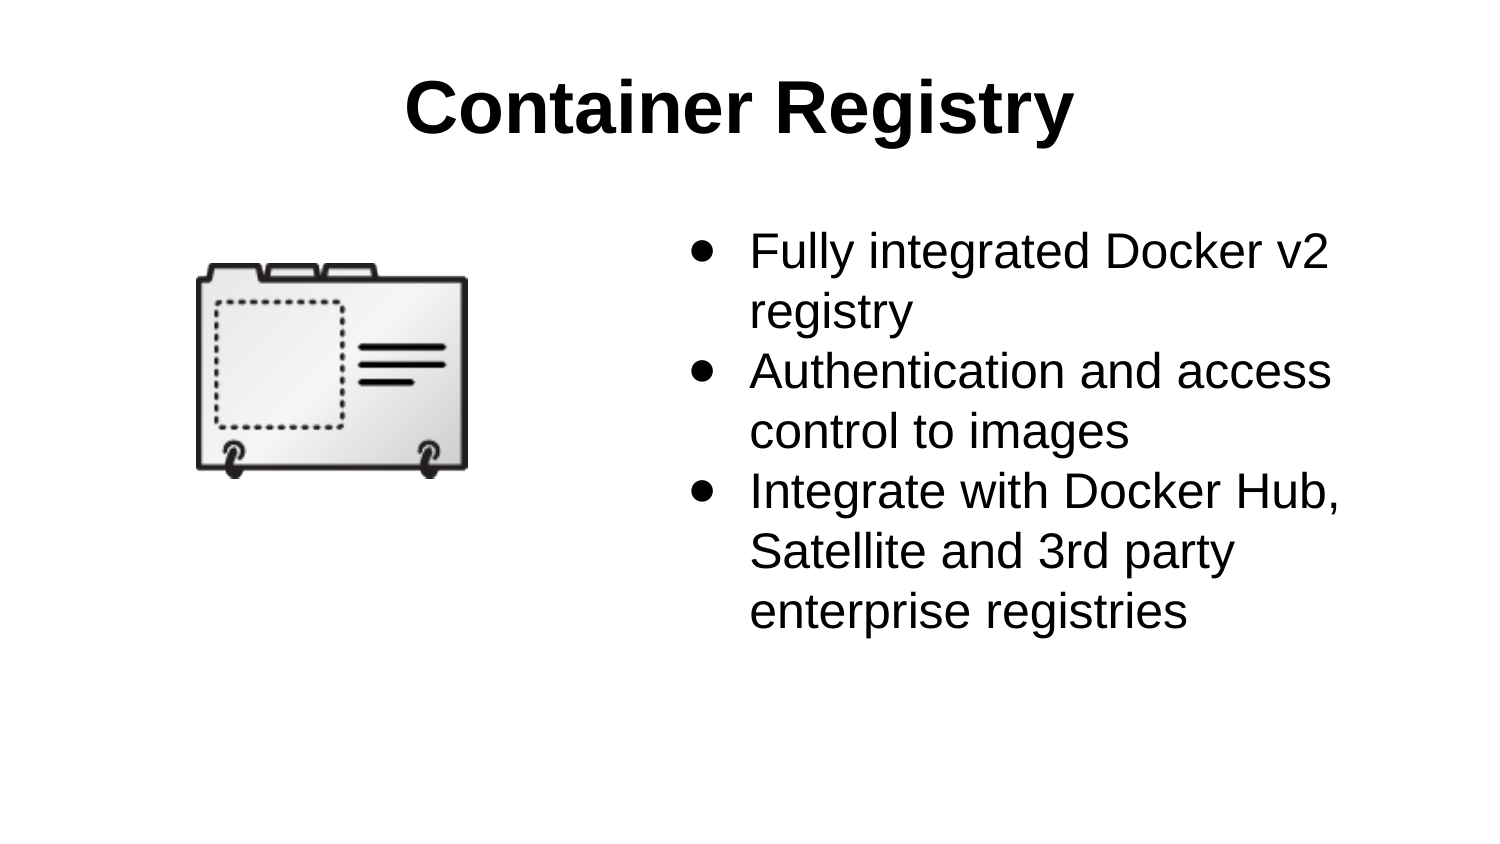

# Container Registry
Fully integrated Docker v2 registry
Authentication and access control to images
Integrate with Docker Hub, Satellite and 3rd party enterprise registries